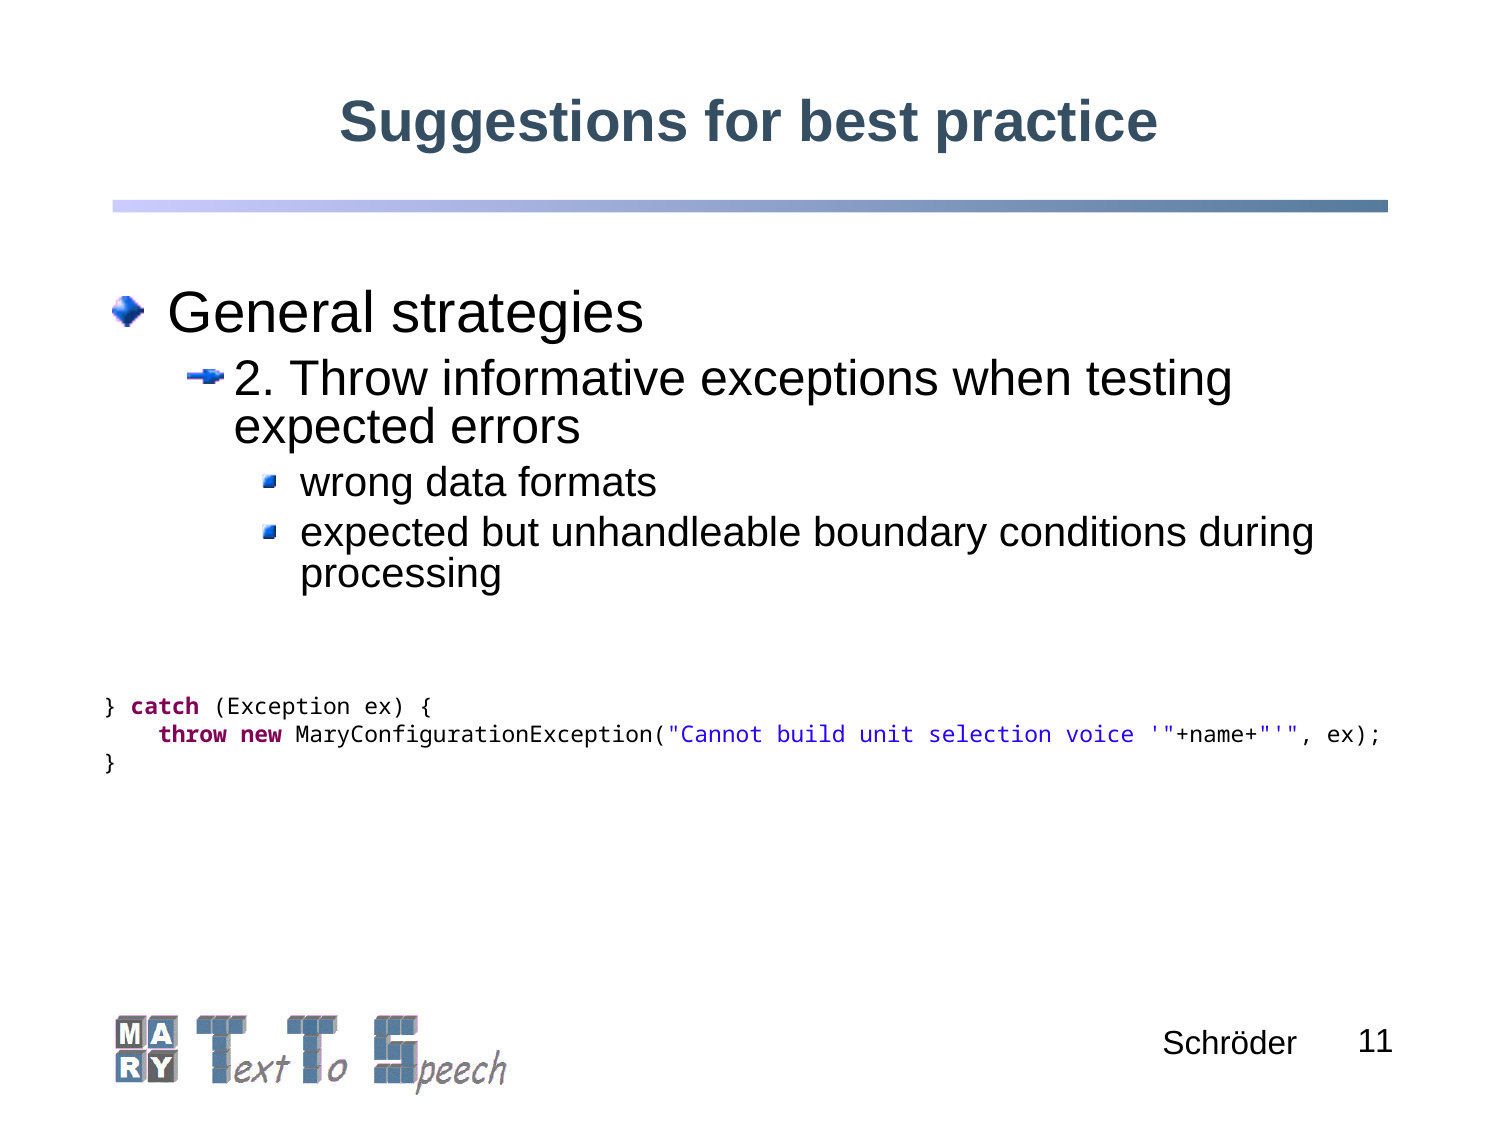

# Suggestions for best practice
General strategies
2. Throw informative exceptions when testing expected errors
wrong data formats
expected but unhandleable boundary conditions during processing
 } catch (Exception ex) {
 throw new MaryConfigurationException("Cannot build unit selection voice '"+name+"'", ex);
 }